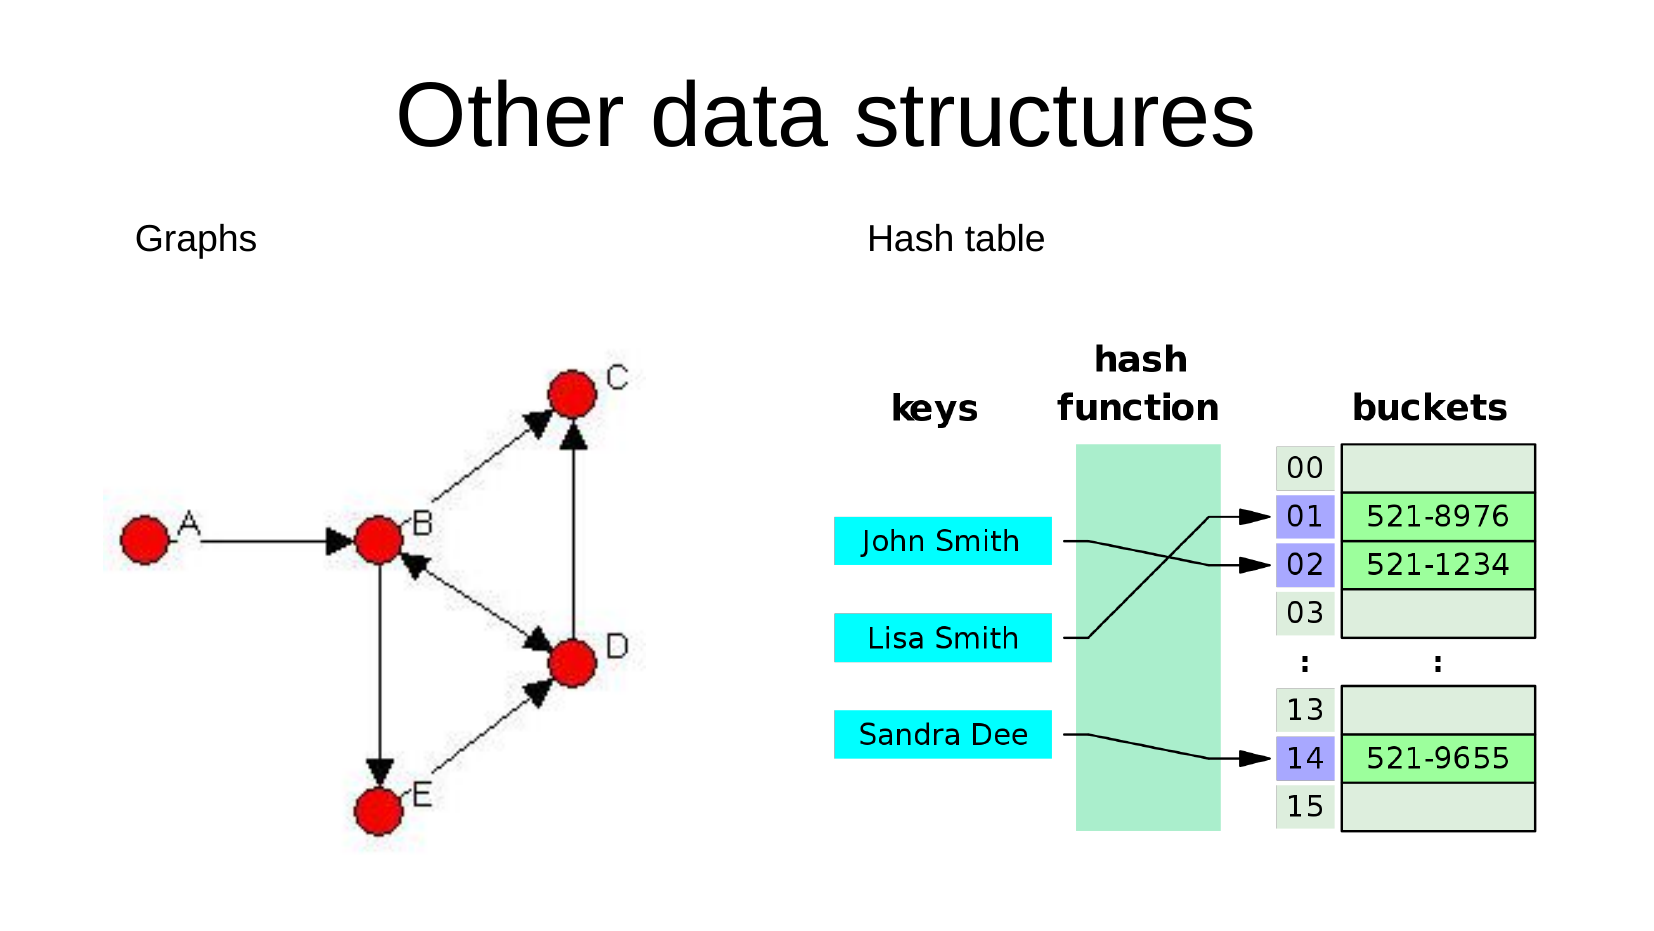

# Other data structures
Graphs
Hash table